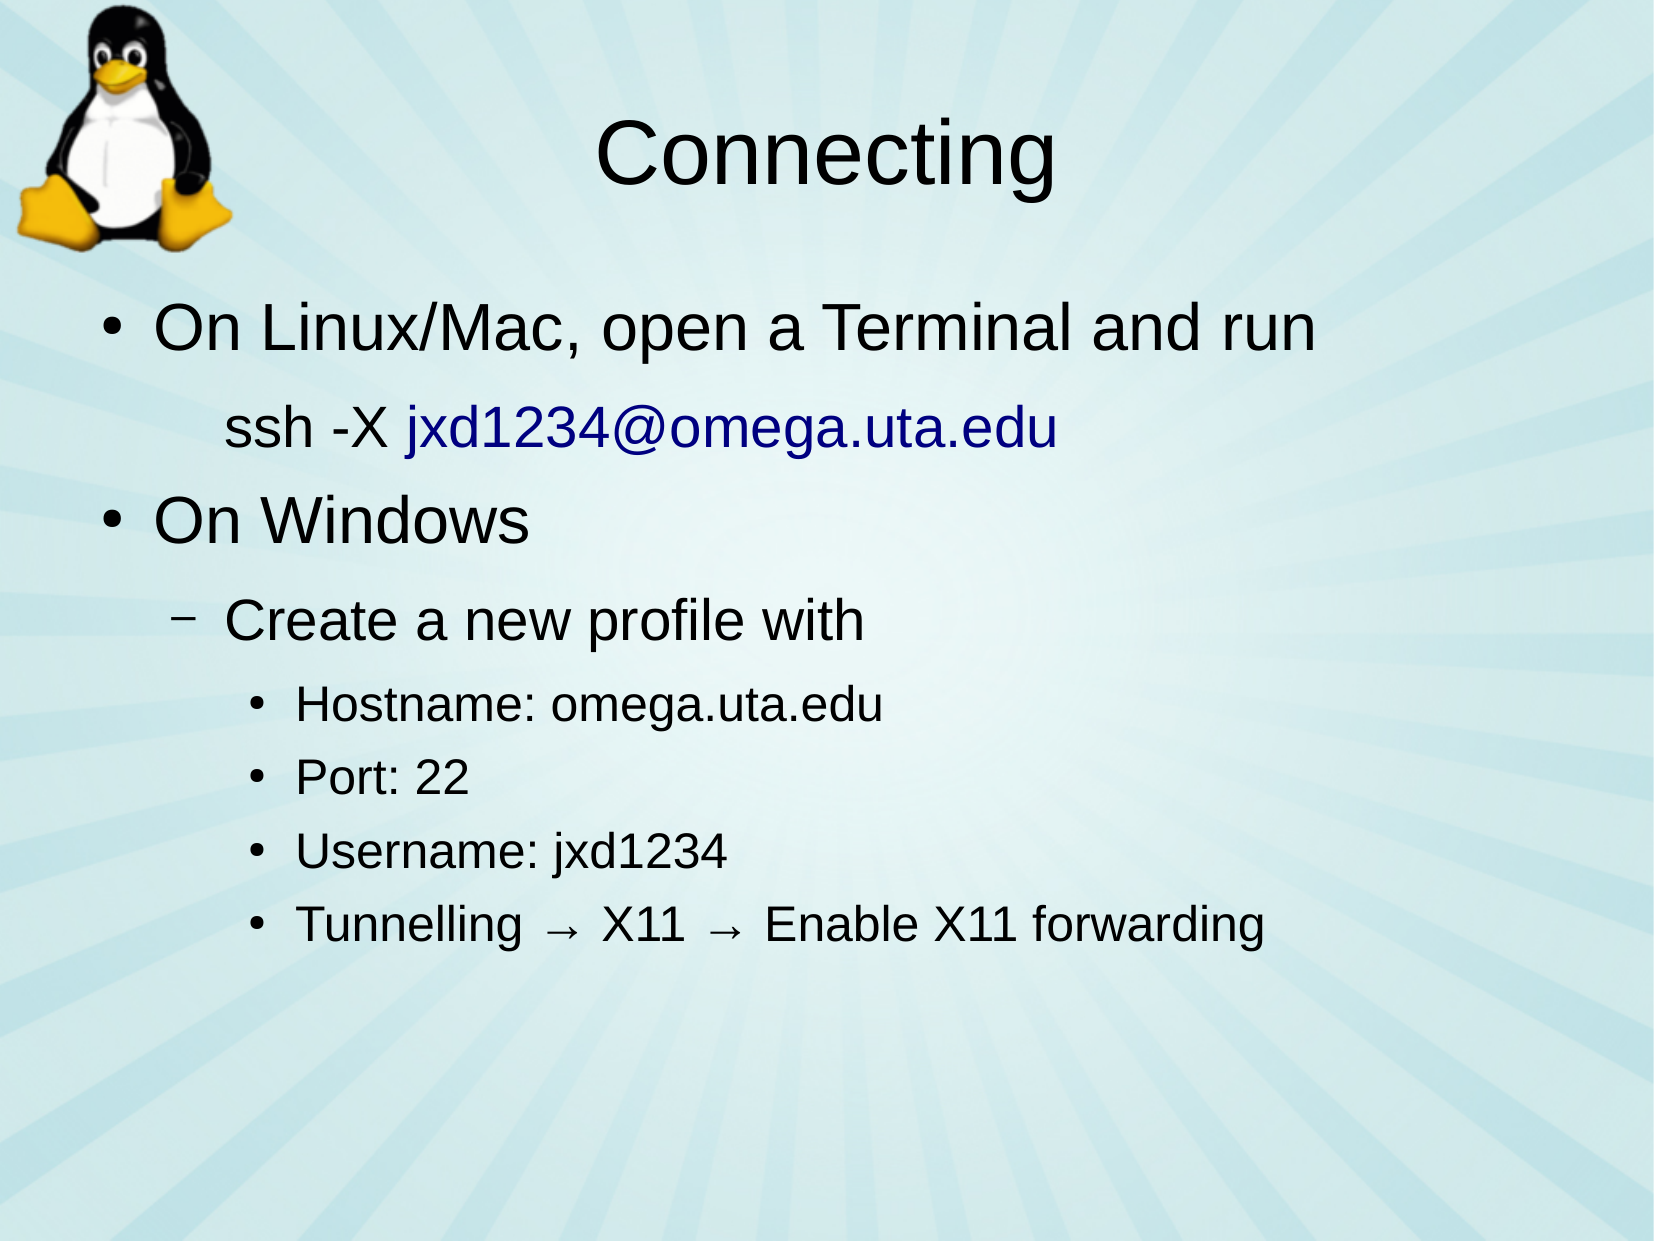

# Connecting
On Linux/Mac, open a Terminal and run
ssh -X jxd1234@omega.uta.edu
On Windows
Create a new profile with
Hostname: omega.uta.edu
Port: 22
Username: jxd1234
Tunnelling → X11 → Enable X11 forwarding